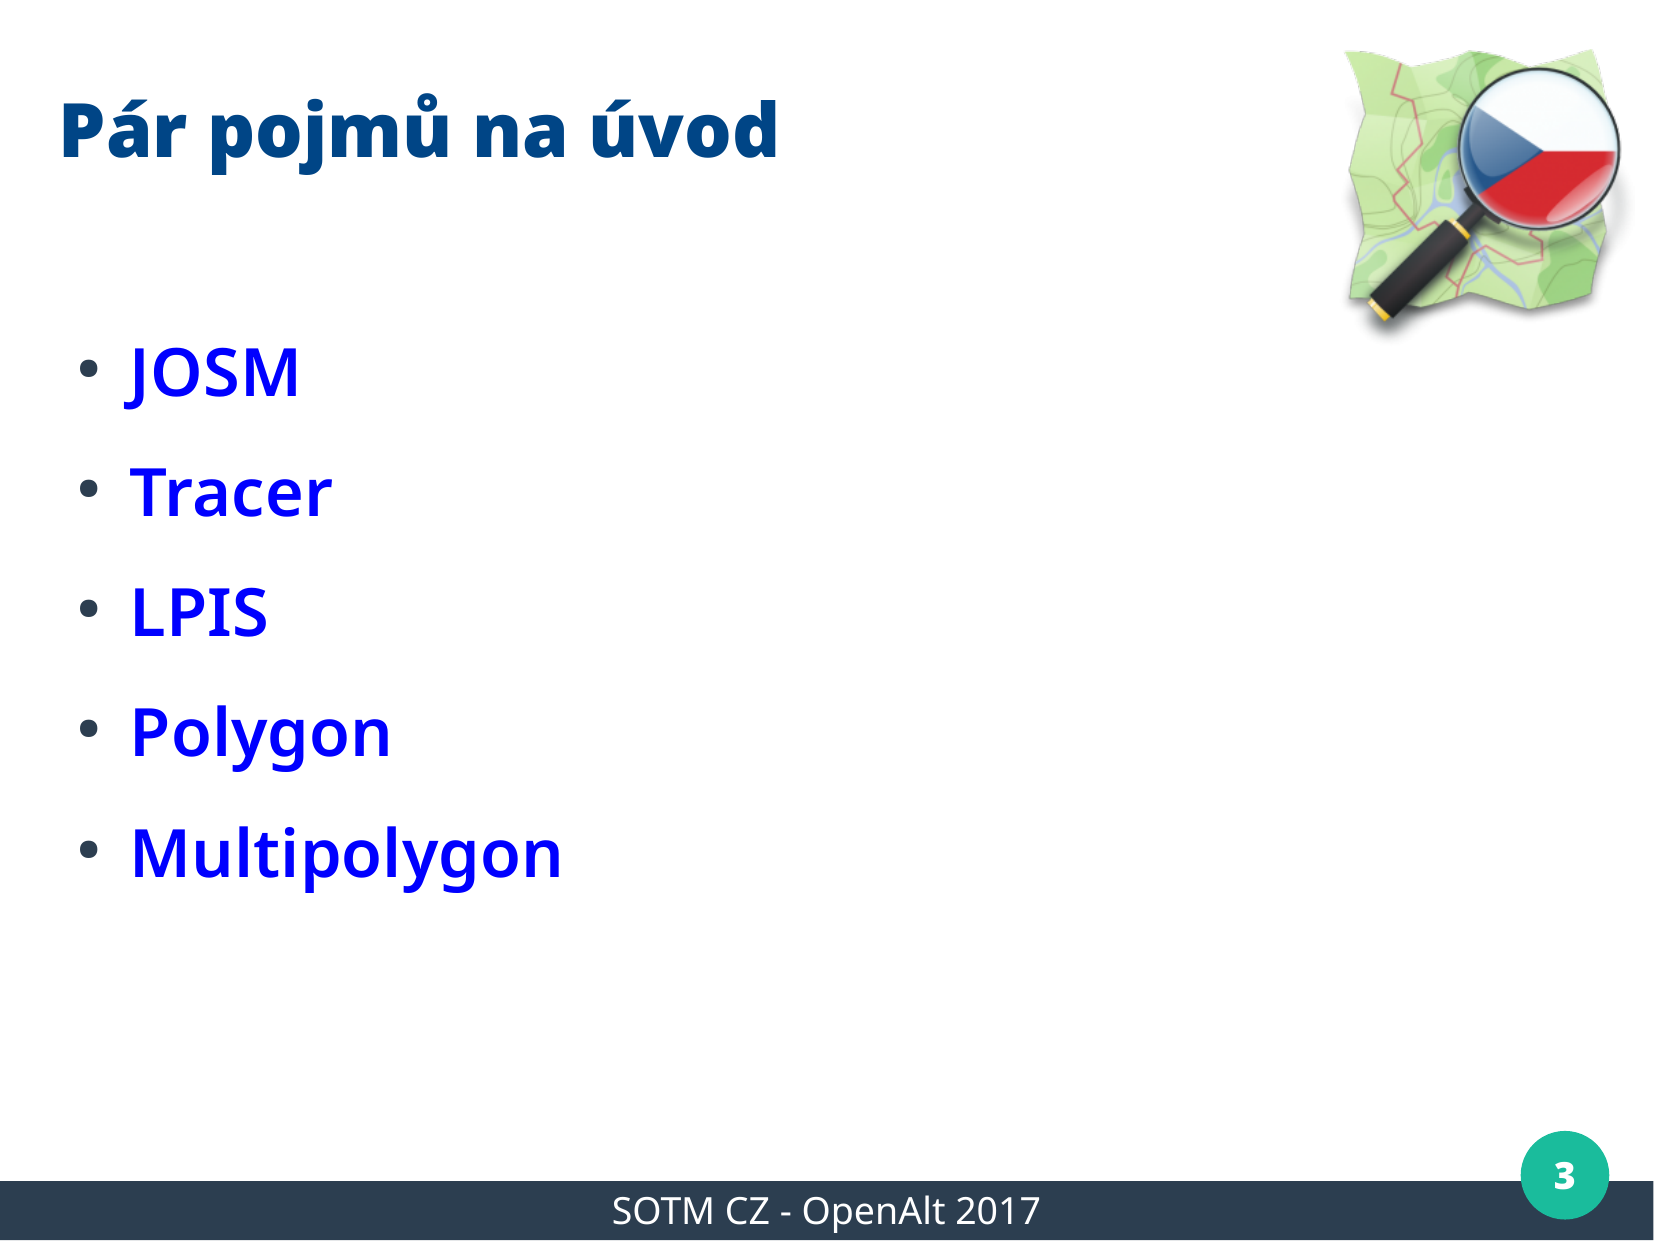

# Pár pojmů na úvod
JOSM
Tracer
LPIS
Polygon
Multipolygon
3
SOTM CZ - OpenAlt 2017